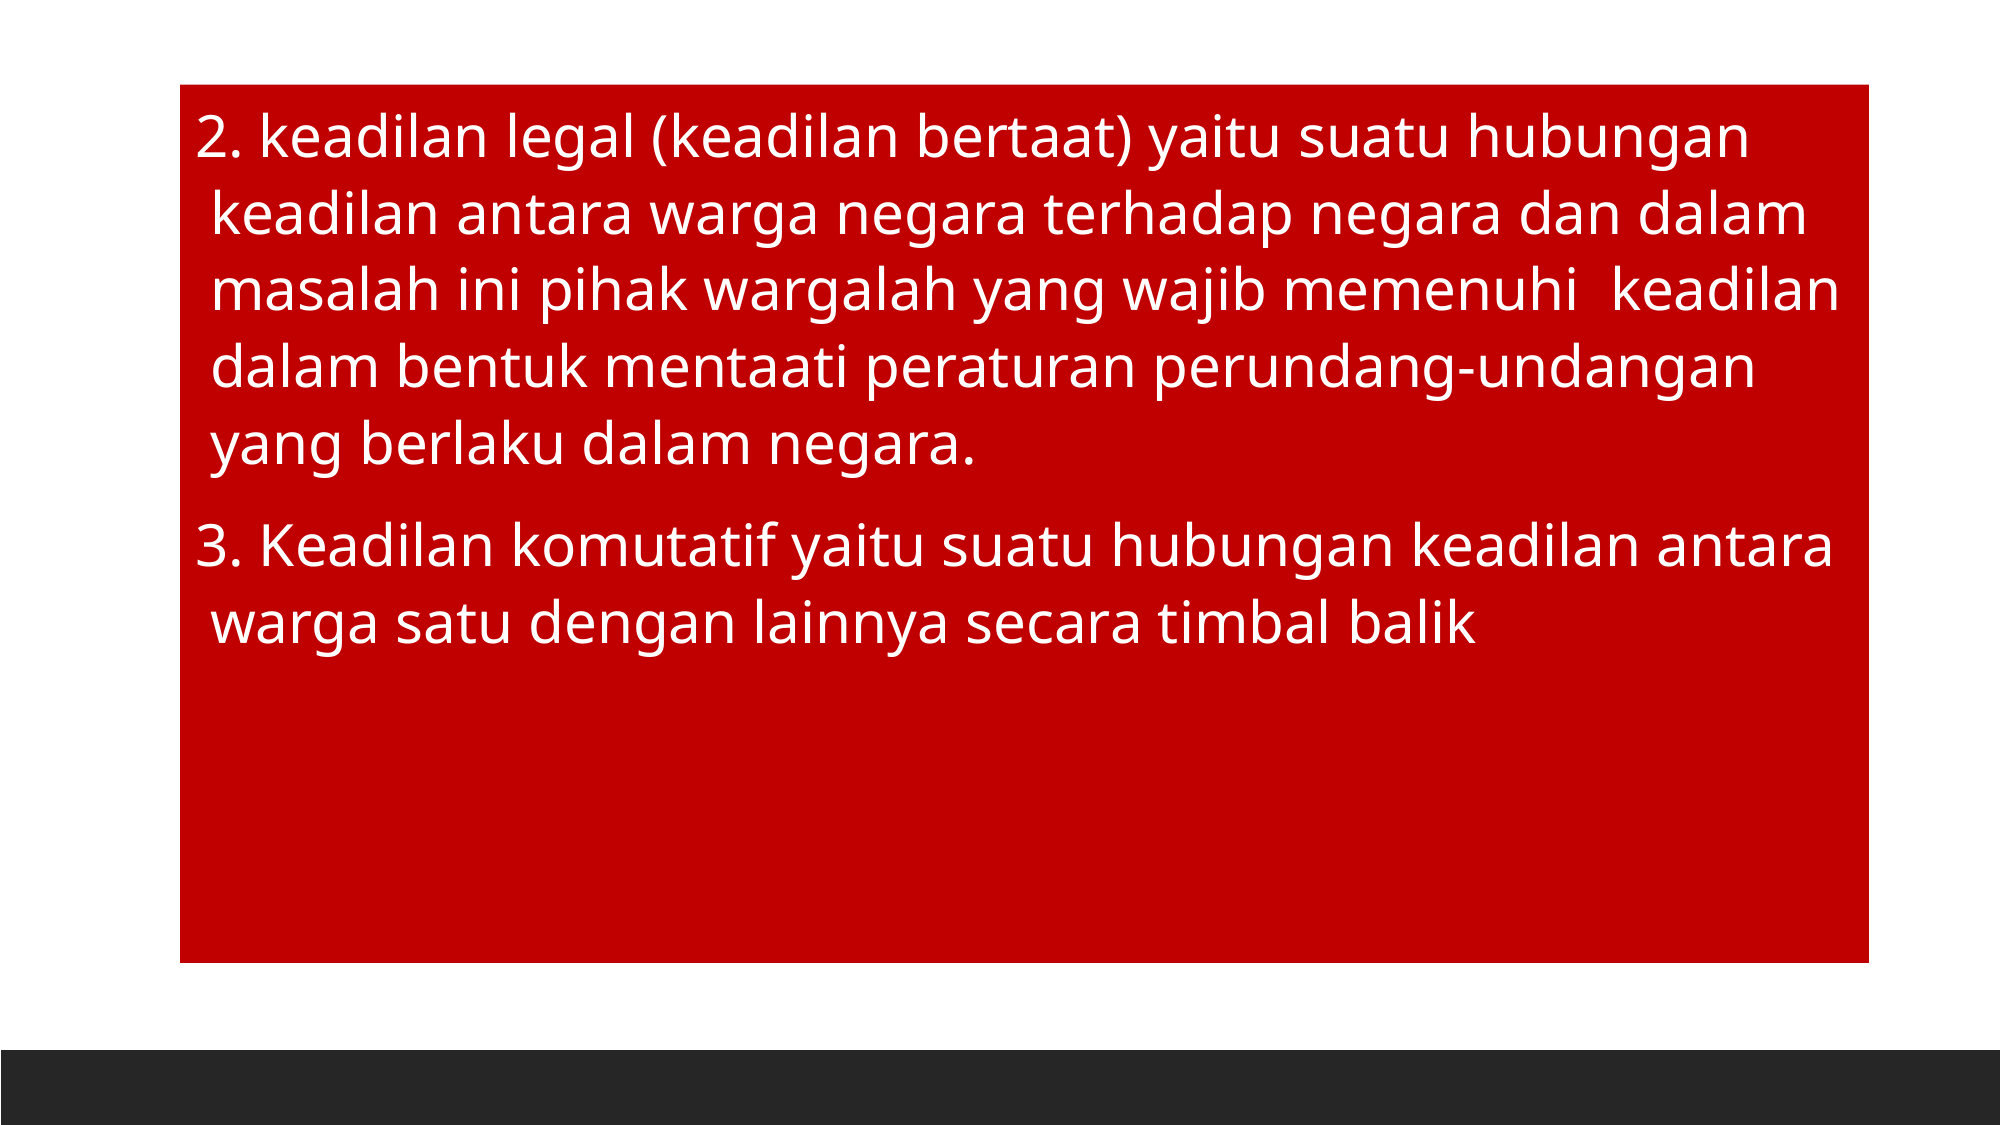

# 2. keadilan legal (keadilan bertaat) yaitu suatu hubungan keadilan antara warga negara terhadap negara dan dalam masalah ini pihak wargalah yang wajib memenuhi keadilan dalam bentuk mentaati peraturan perundang-undangan yang berlaku dalam negara.
3. Keadilan komutatif yaitu suatu hubungan keadilan antara warga satu dengan lainnya secara timbal balik